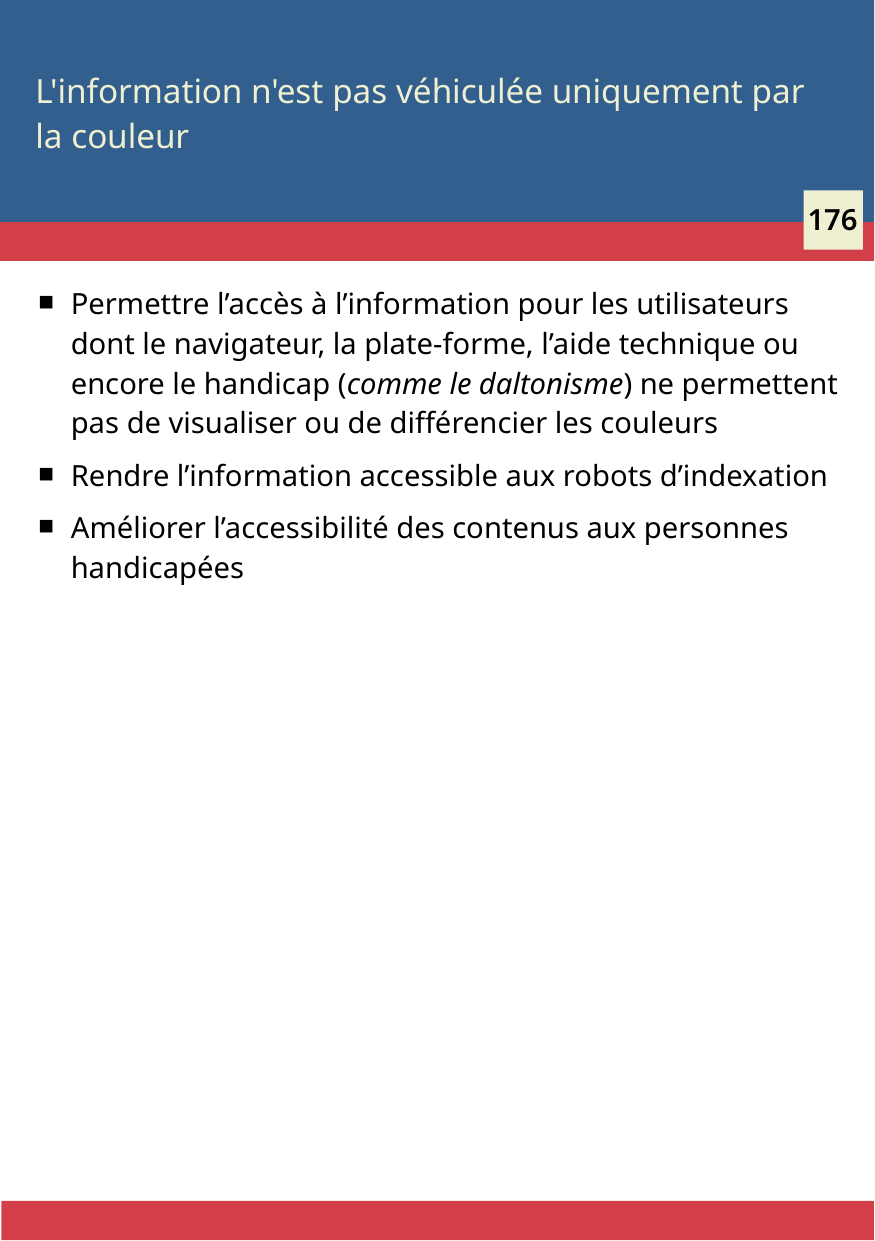

# L'information n'est pas véhiculée uniquement par la couleur
176
Permettre l’accès à l’information pour les utilisateurs dont le navigateur, la plate-forme, l’aide technique ou encore le handicap (comme le daltonisme) ne permettent pas de visualiser ou de différencier les couleurs
Rendre l’information accessible aux robots d’indexation
Améliorer l’accessibilité des contenus aux personnes handicapées